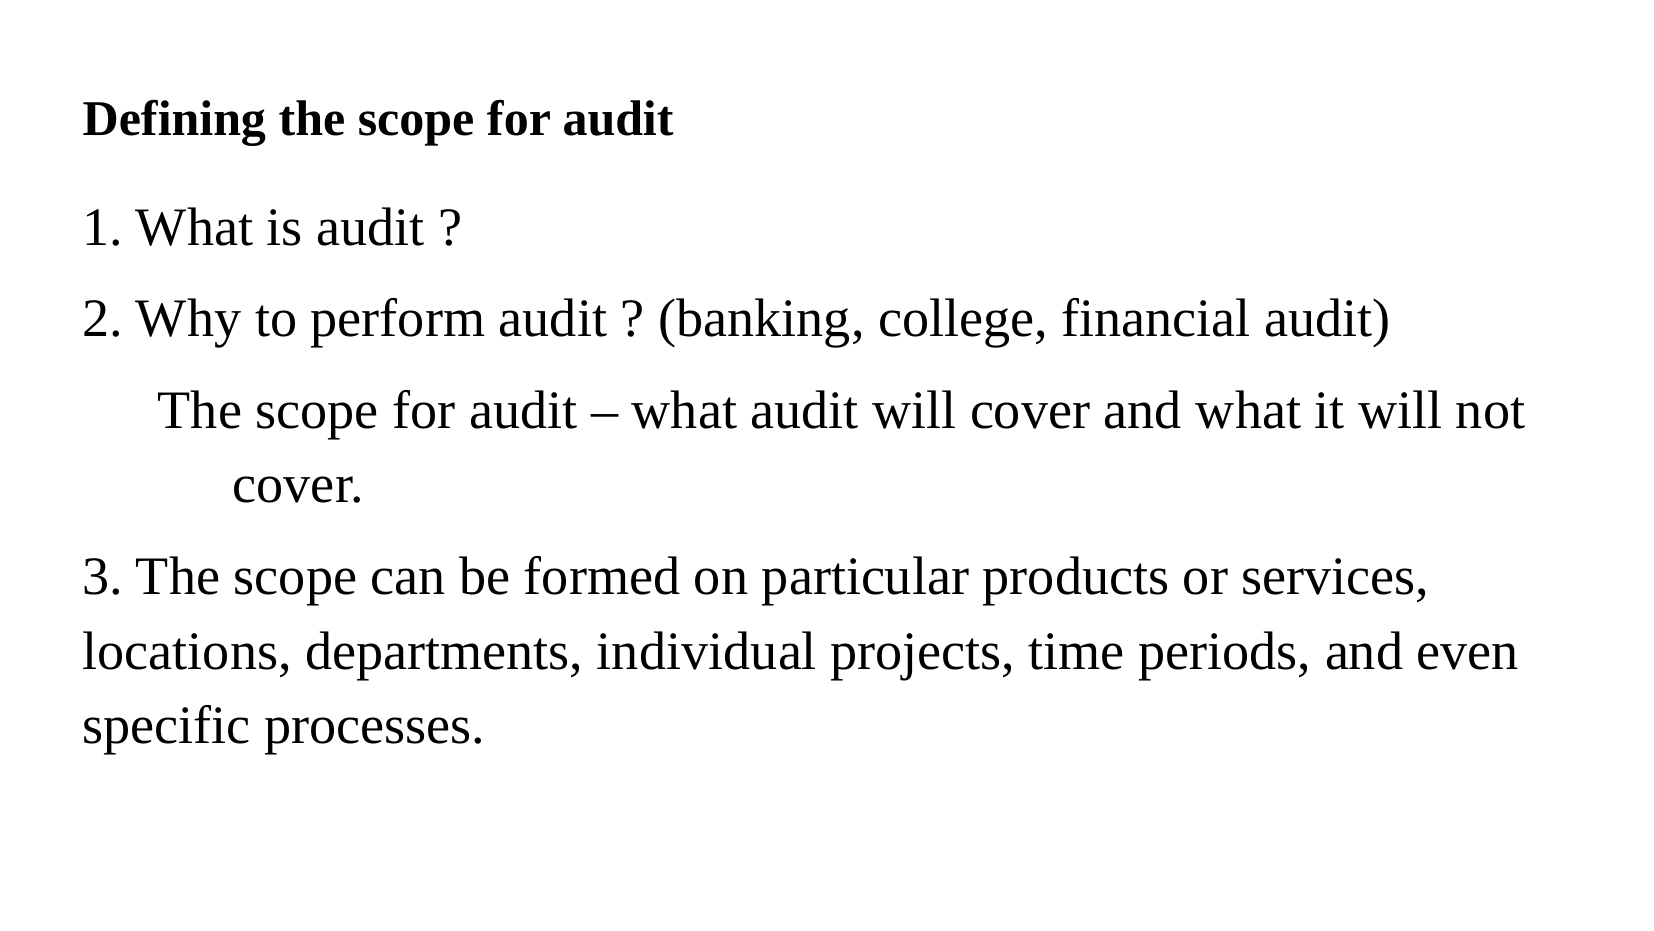

# Defining the scope for audit
1. What is audit ?
2. Why to perform audit ? (banking, college, financial audit)
	The scope for audit – what audit will cover and what it will not 		cover.
3. The scope can be formed on particular products or services, locations, departments, individual projects, time periods, and even specific processes.